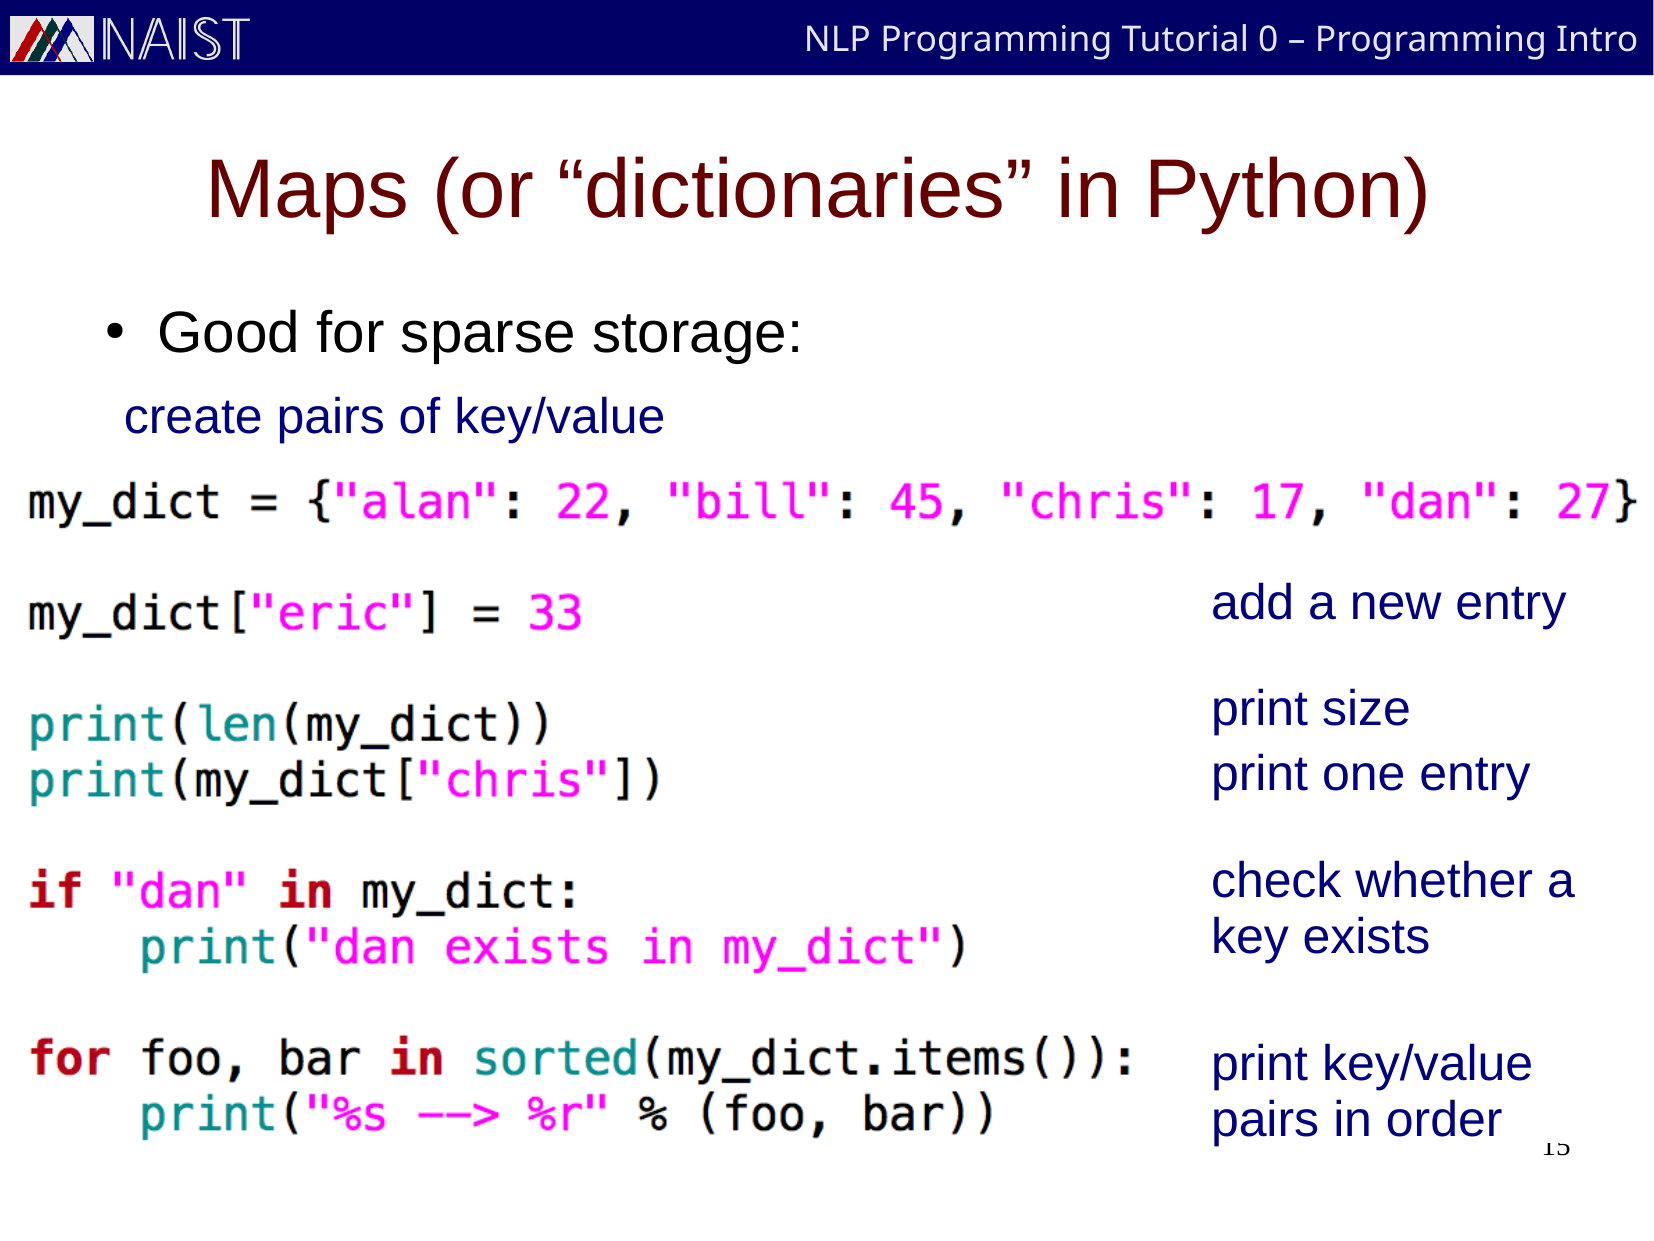

# Maps (or “dictionaries” in Python)
Good for sparse storage:
create pairs of key/value
add a new entry
print size
print one entry
check whether a
key exists
print key/value
pairs in order
15